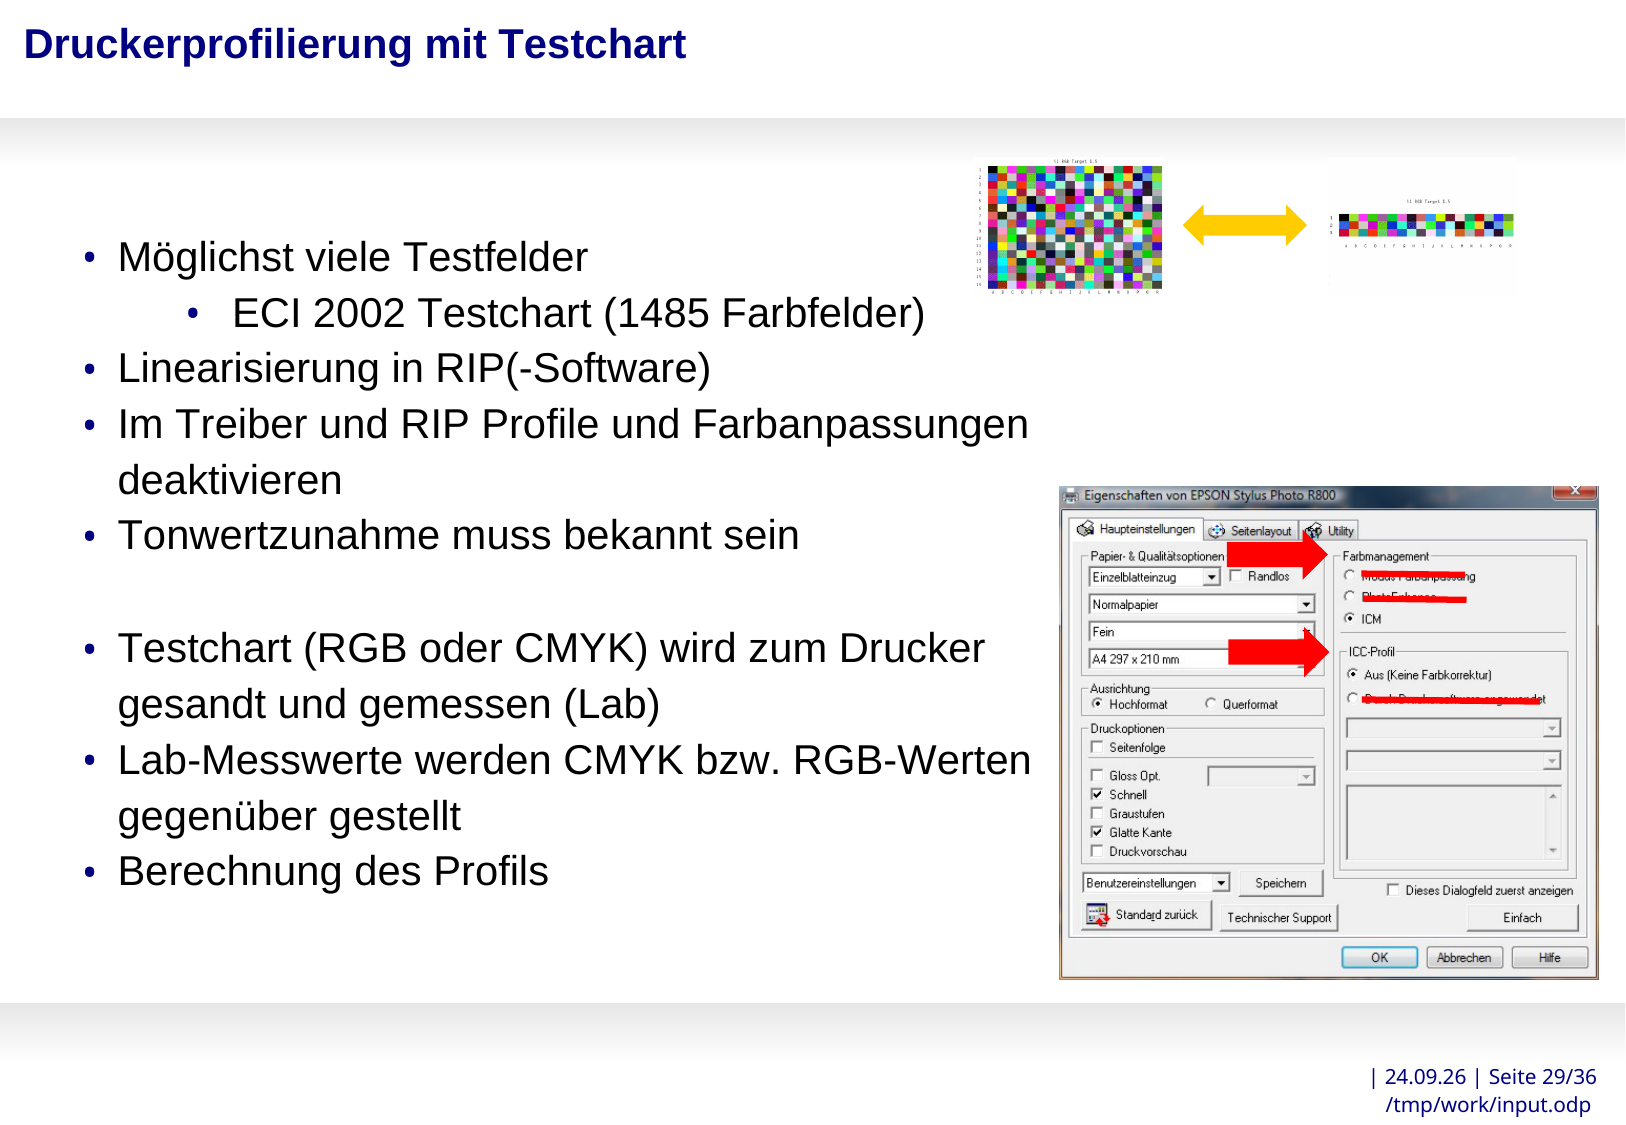

# Druckerprofilierung mit Testchart
Möglichst viele Testfelder
 ECI 2002 Testchart (1485 Farbfelder)
Linearisierung in RIP(-Software)
Im Treiber und RIP Profile und Farbanpassungen deaktivieren
Tonwertzunahme muss bekannt sein
Testchart (RGB oder CMYK) wird zum Drucker gesandt und gemessen (Lab)
Lab-Messwerte werden CMYK bzw. RGB-Werten gegenüber gestellt
Berechnung des Profils